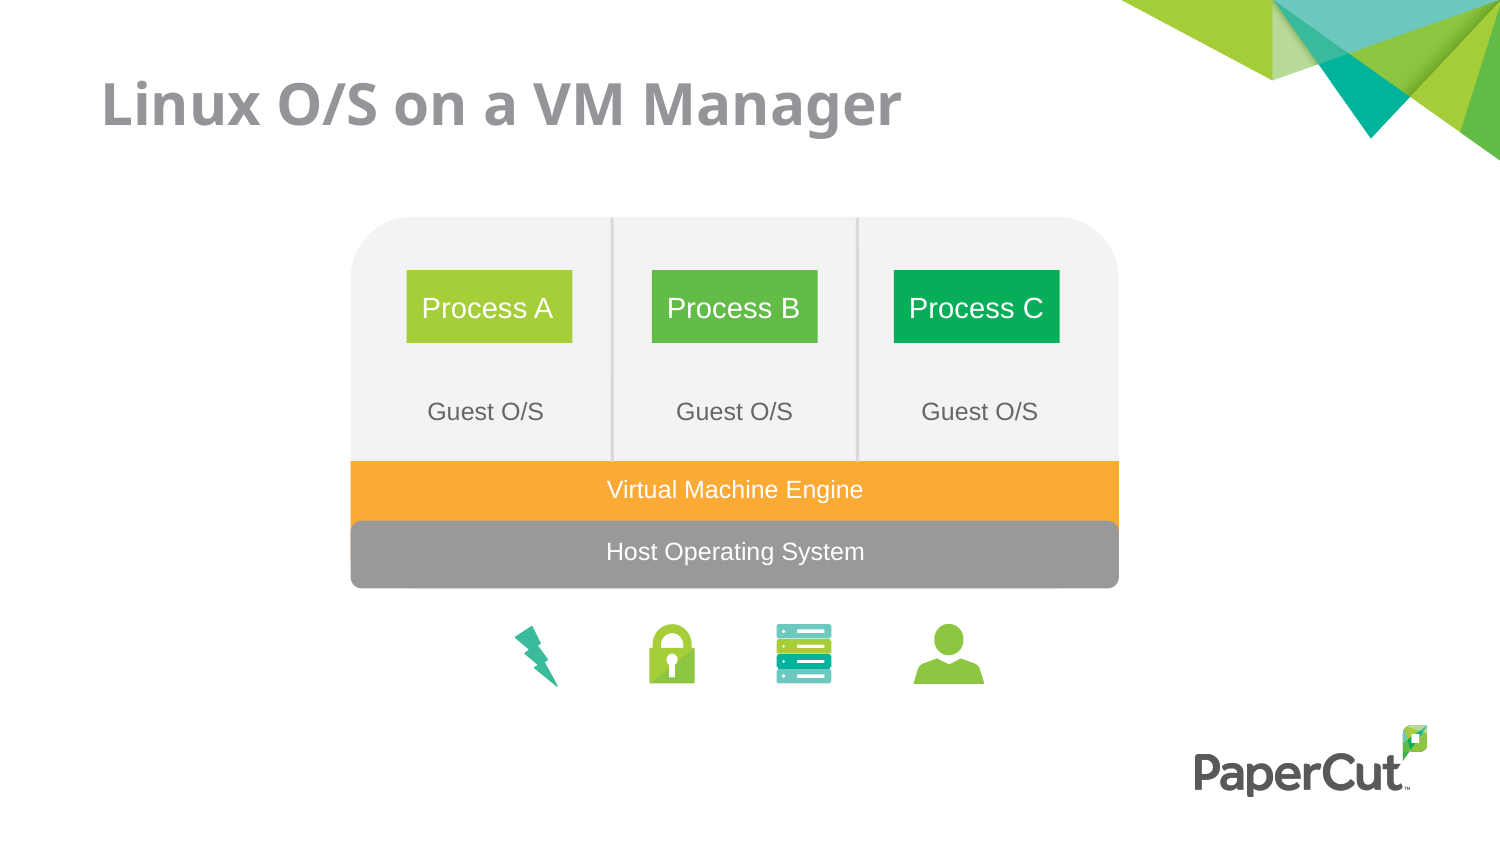

# Linux O/S on a VM Manager
Process A
Process B
Process C
Guest O/S
Guest O/S
Guest O/S
Virtual Machine Engine
Host Operating System